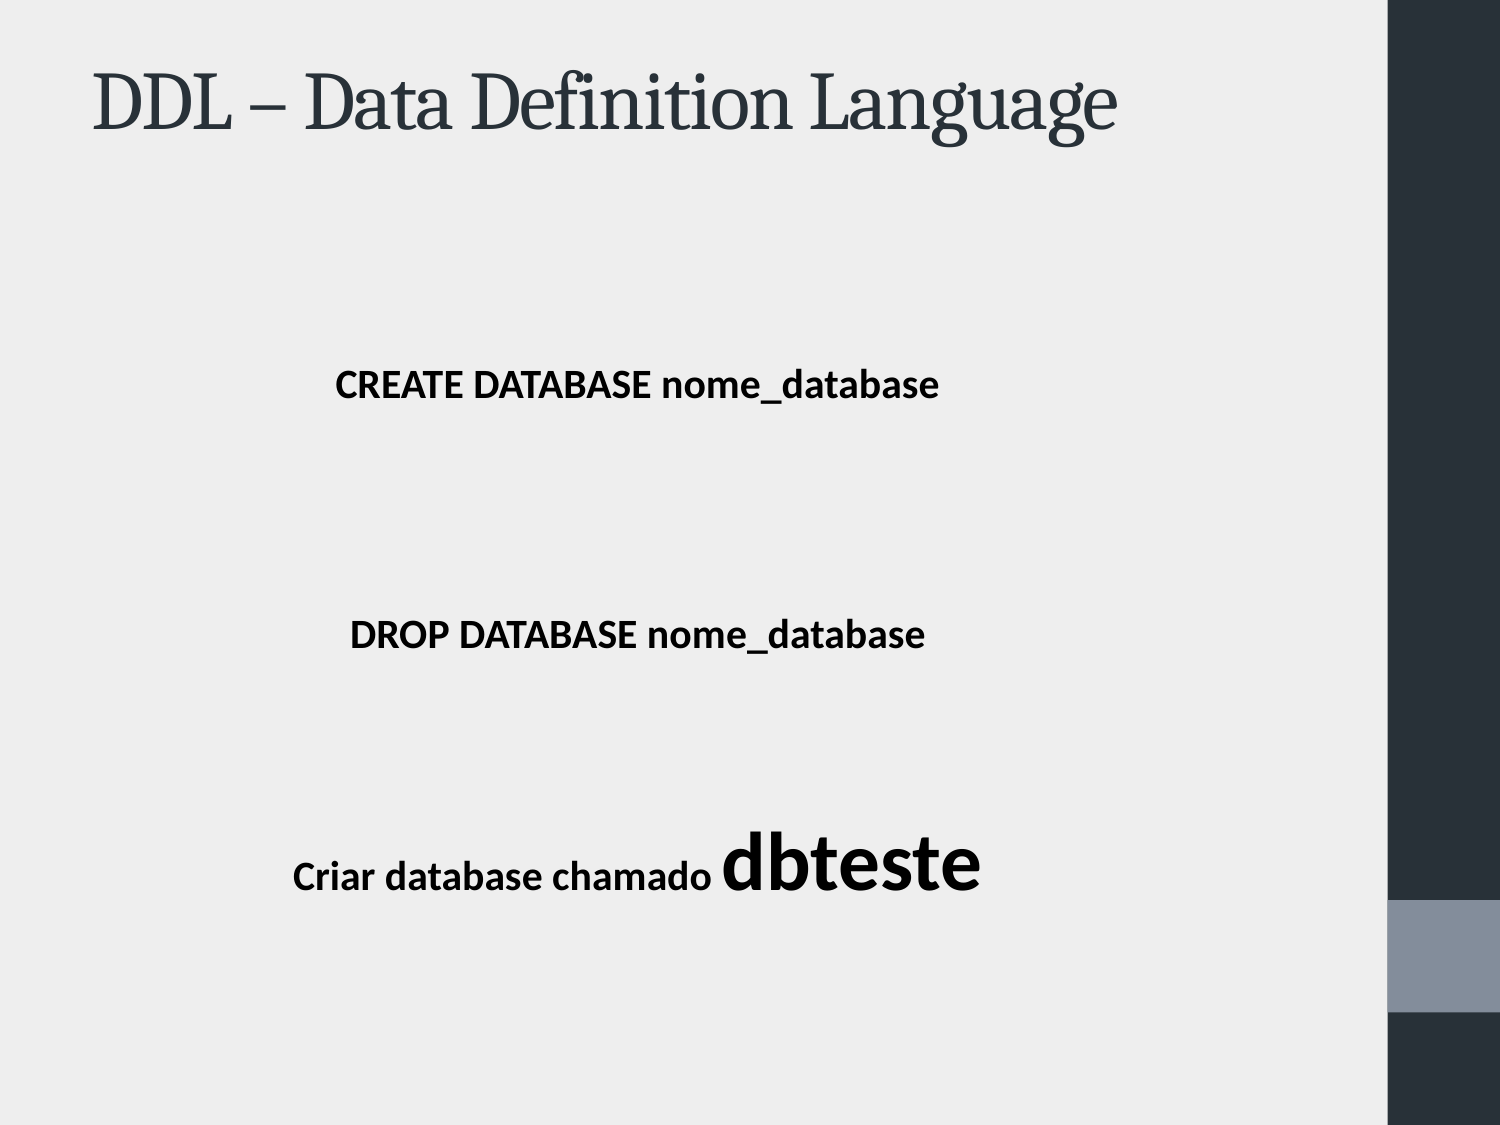

# DDL – Data Definition Language
CREATE DATABASE nome_database
DROP DATABASE nome_database
Criar database chamado dbteste